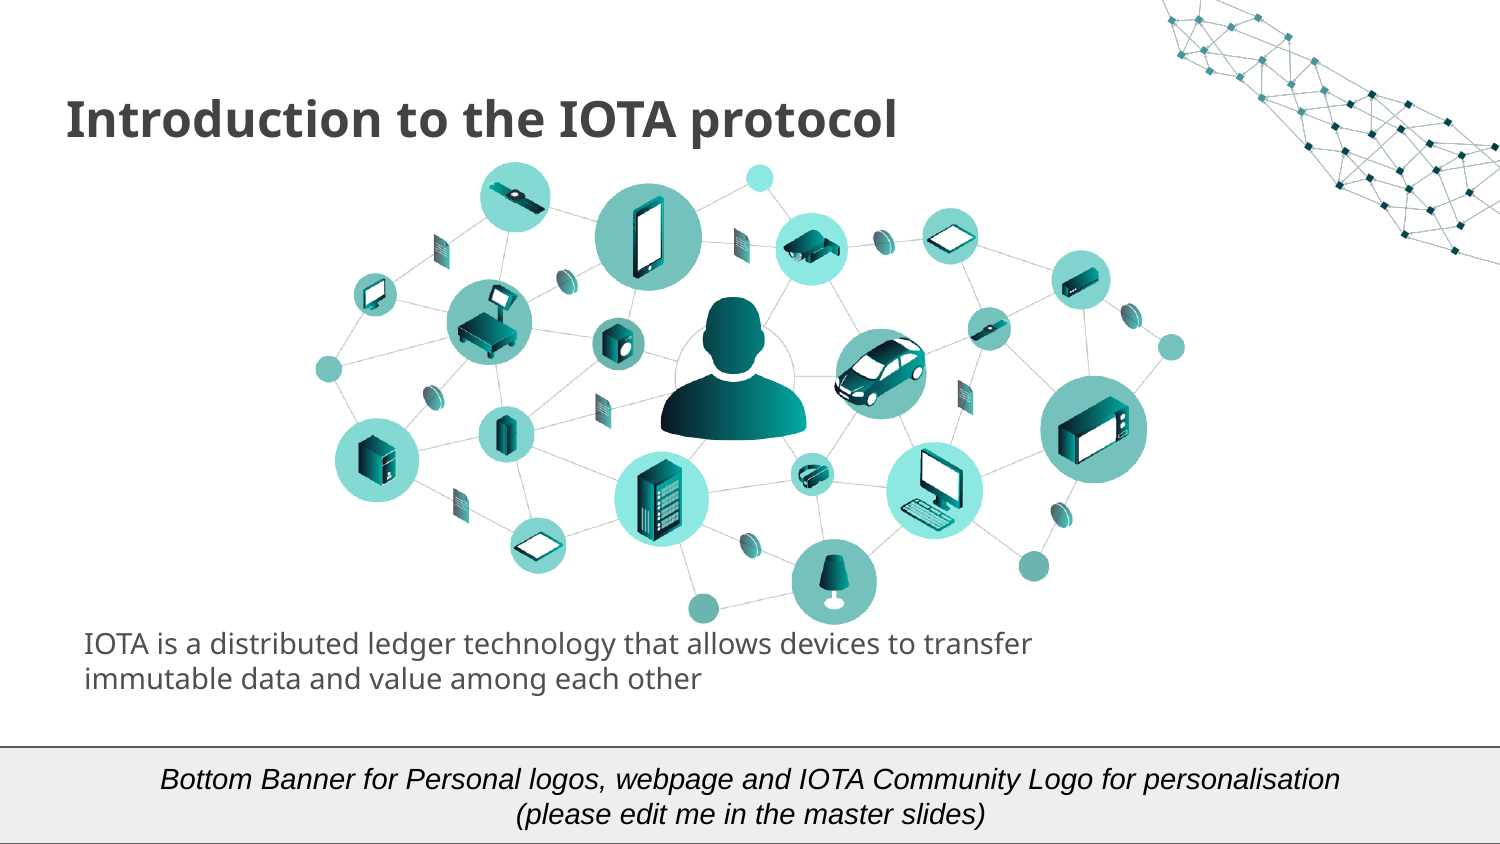

# Introduction to the IOTA protocol
IOTA is a distributed ledger technology that allows devices to transfer immutable data and value among each other